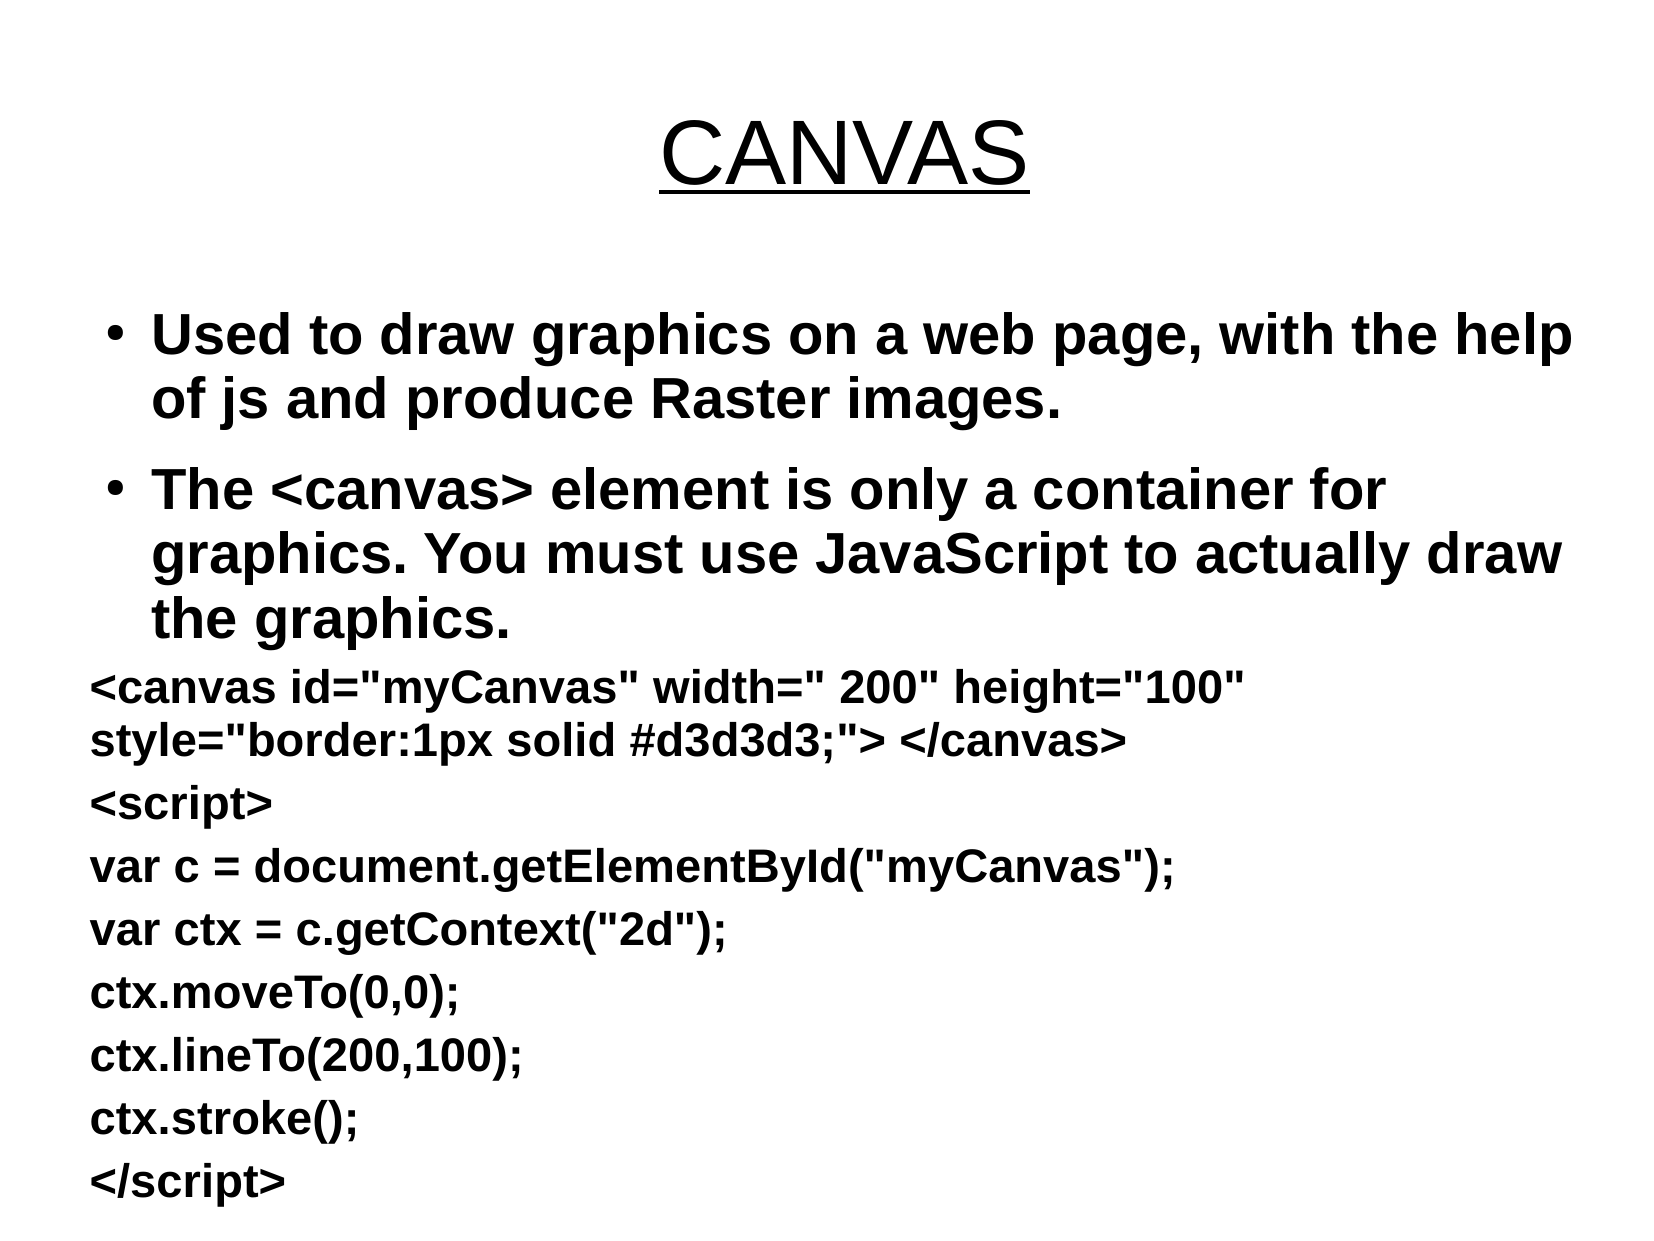

# CANVAS
Used to draw graphics on a web page, with the help of js and produce Raster images.
The <canvas> element is only a container for graphics. You must use JavaScript to actually draw the graphics.
<canvas id="myCanvas" width=" 200" height="100" style="border:1px solid #d3d3d3;"> </canvas>
<script>
var c = document.getElementById("myCanvas");
var ctx = c.getContext("2d");
ctx.moveTo(0,0);
ctx.lineTo(200,100);
ctx.stroke();
</script>